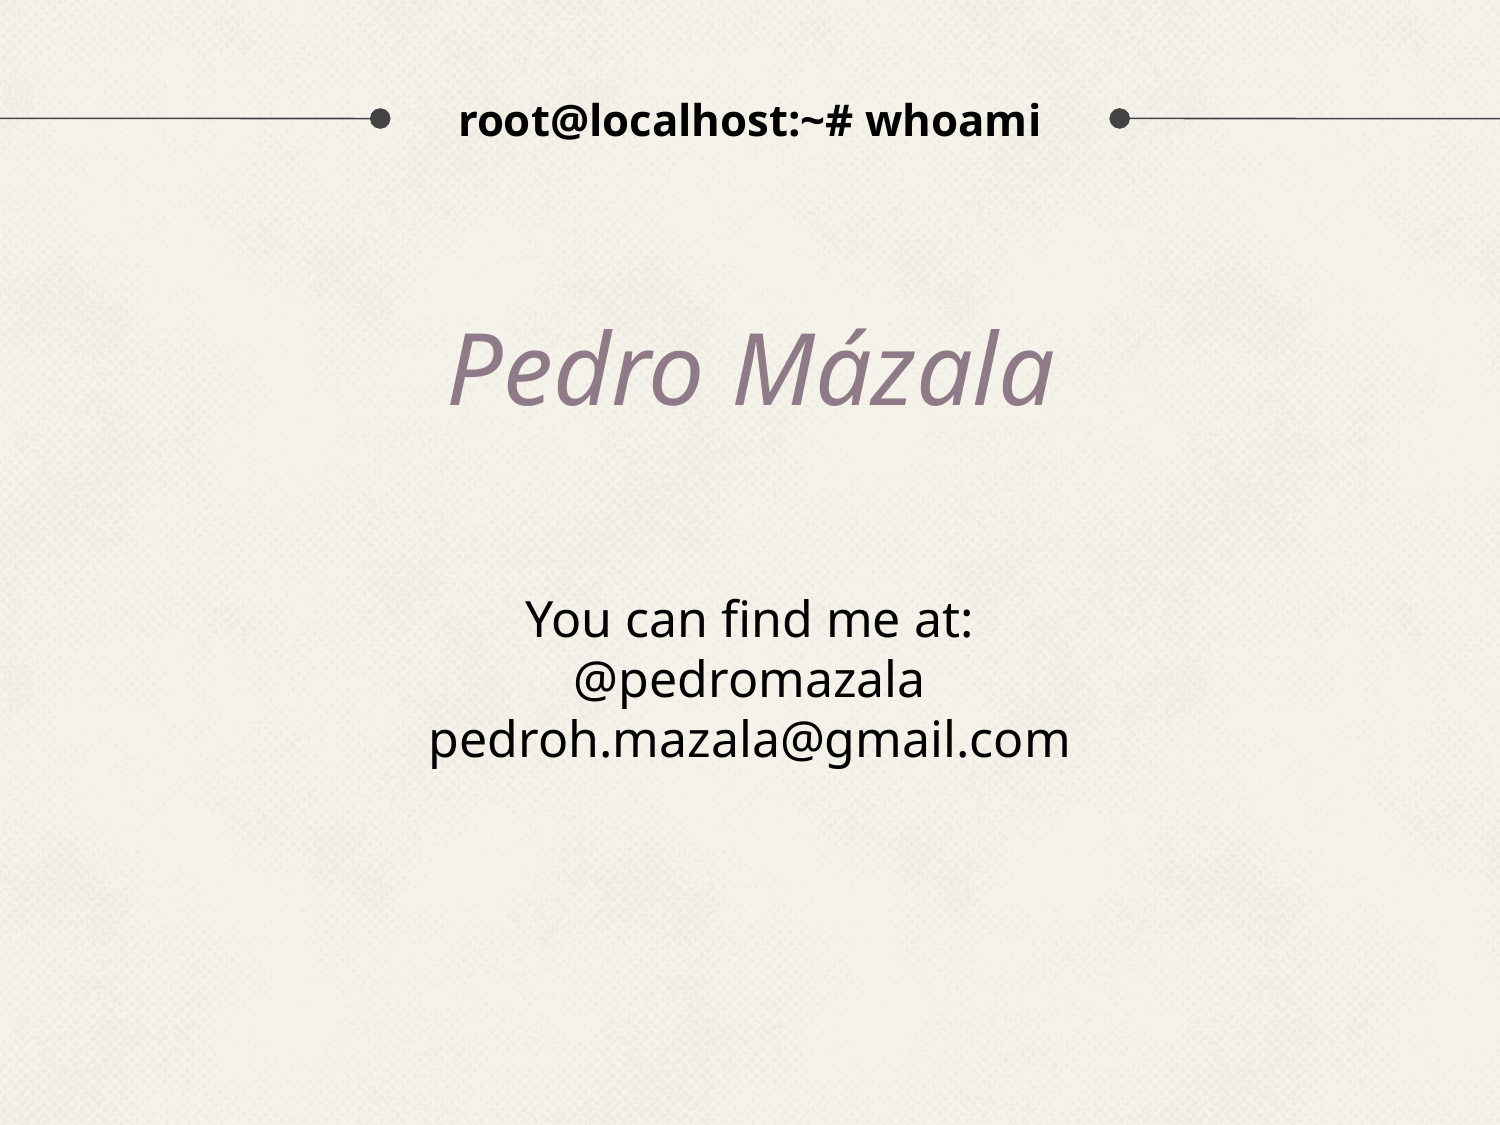

# root@localhost:~# whoami
Pedro Mázala
You can find me at:
@pedromazala
pedroh.mazala@gmail.com